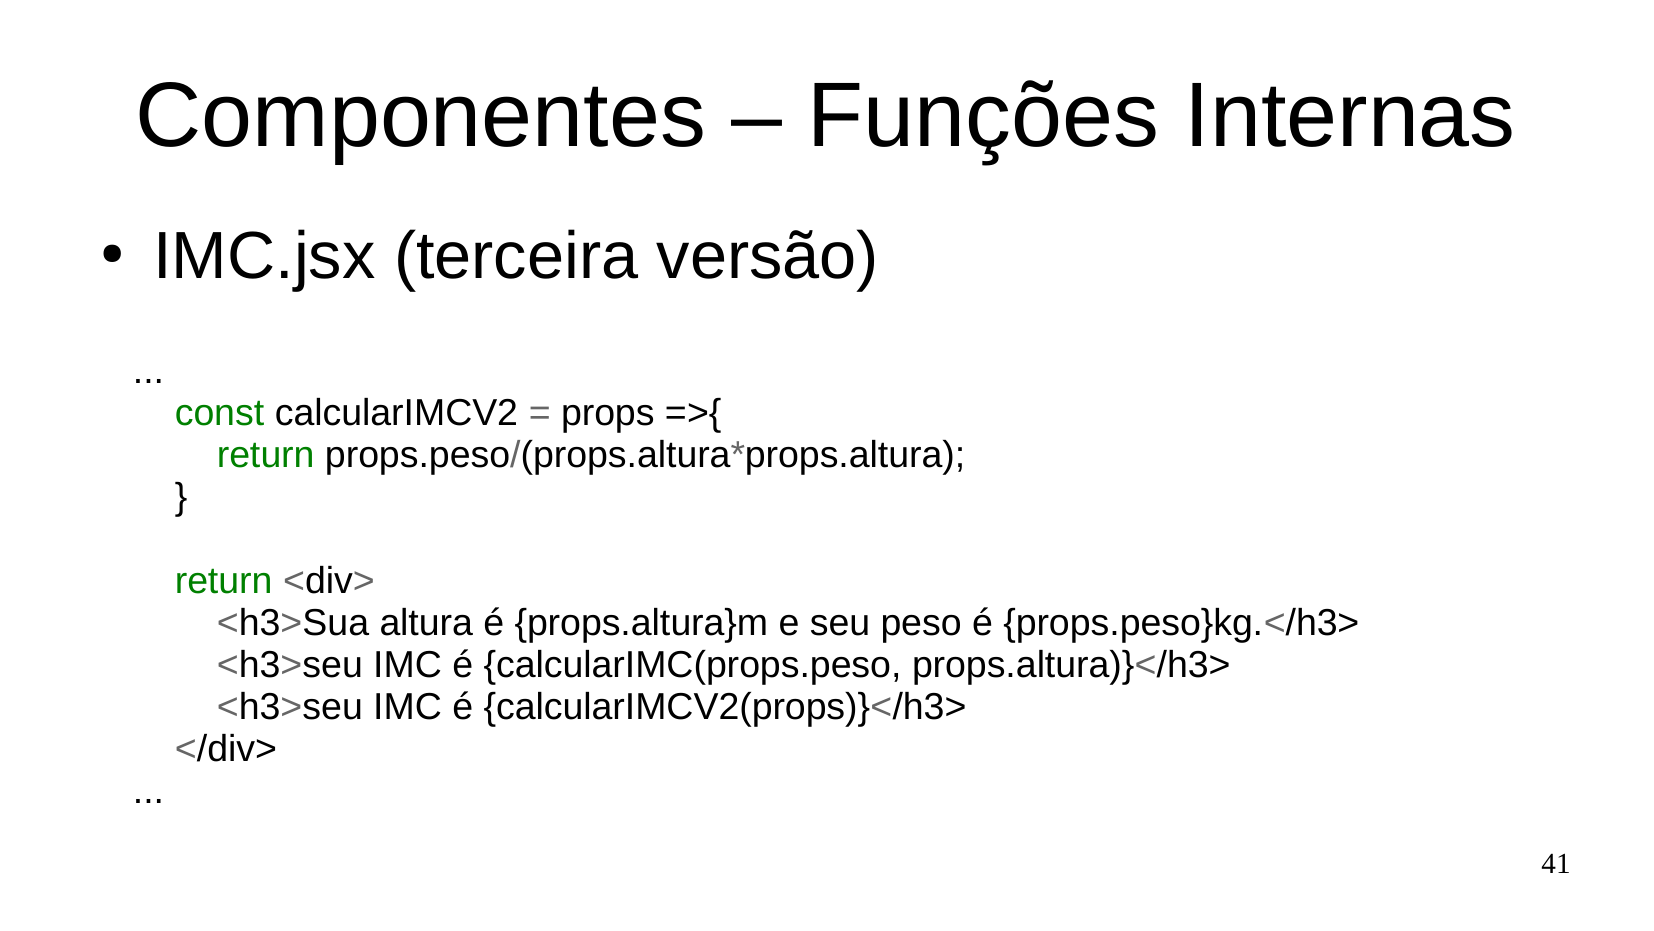

# Componentes – Funções Internas
IMC.jsx (terceira versão)
...
 const calcularIMCV2 = props =>{
 return props.peso/(props.altura*props.altura);
 }
 return <div>
 <h3>Sua altura é {props.altura}m e seu peso é {props.peso}kg.</h3>
 <h3>seu IMC é {calcularIMC(props.peso, props.altura)}</h3>
 <h3>seu IMC é {calcularIMCV2(props)}</h3>
 </div>
...
41